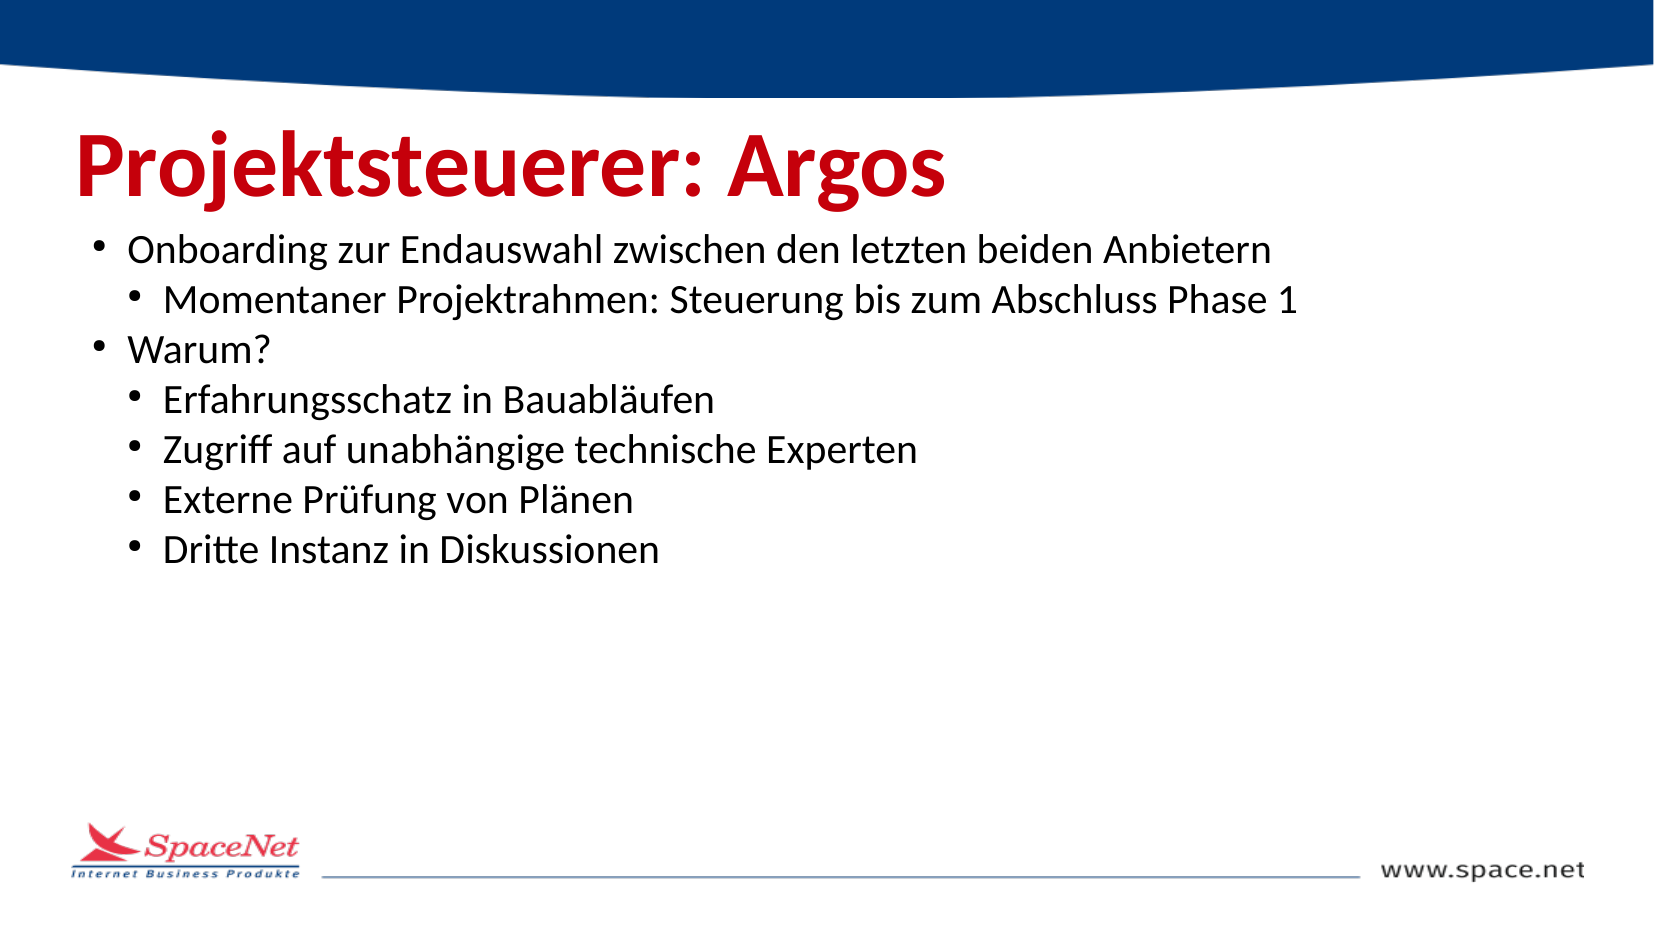

Projektsteuerer: Argos
Onboarding zur Endauswahl zwischen den letzten beiden Anbietern
Momentaner Projektrahmen: Steuerung bis zum Abschluss Phase 1
Warum?
Erfahrungsschatz in Bauabläufen
Zugriff auf unabhängige technische Experten
Externe Prüfung von Plänen
Dritte Instanz in Diskussionen